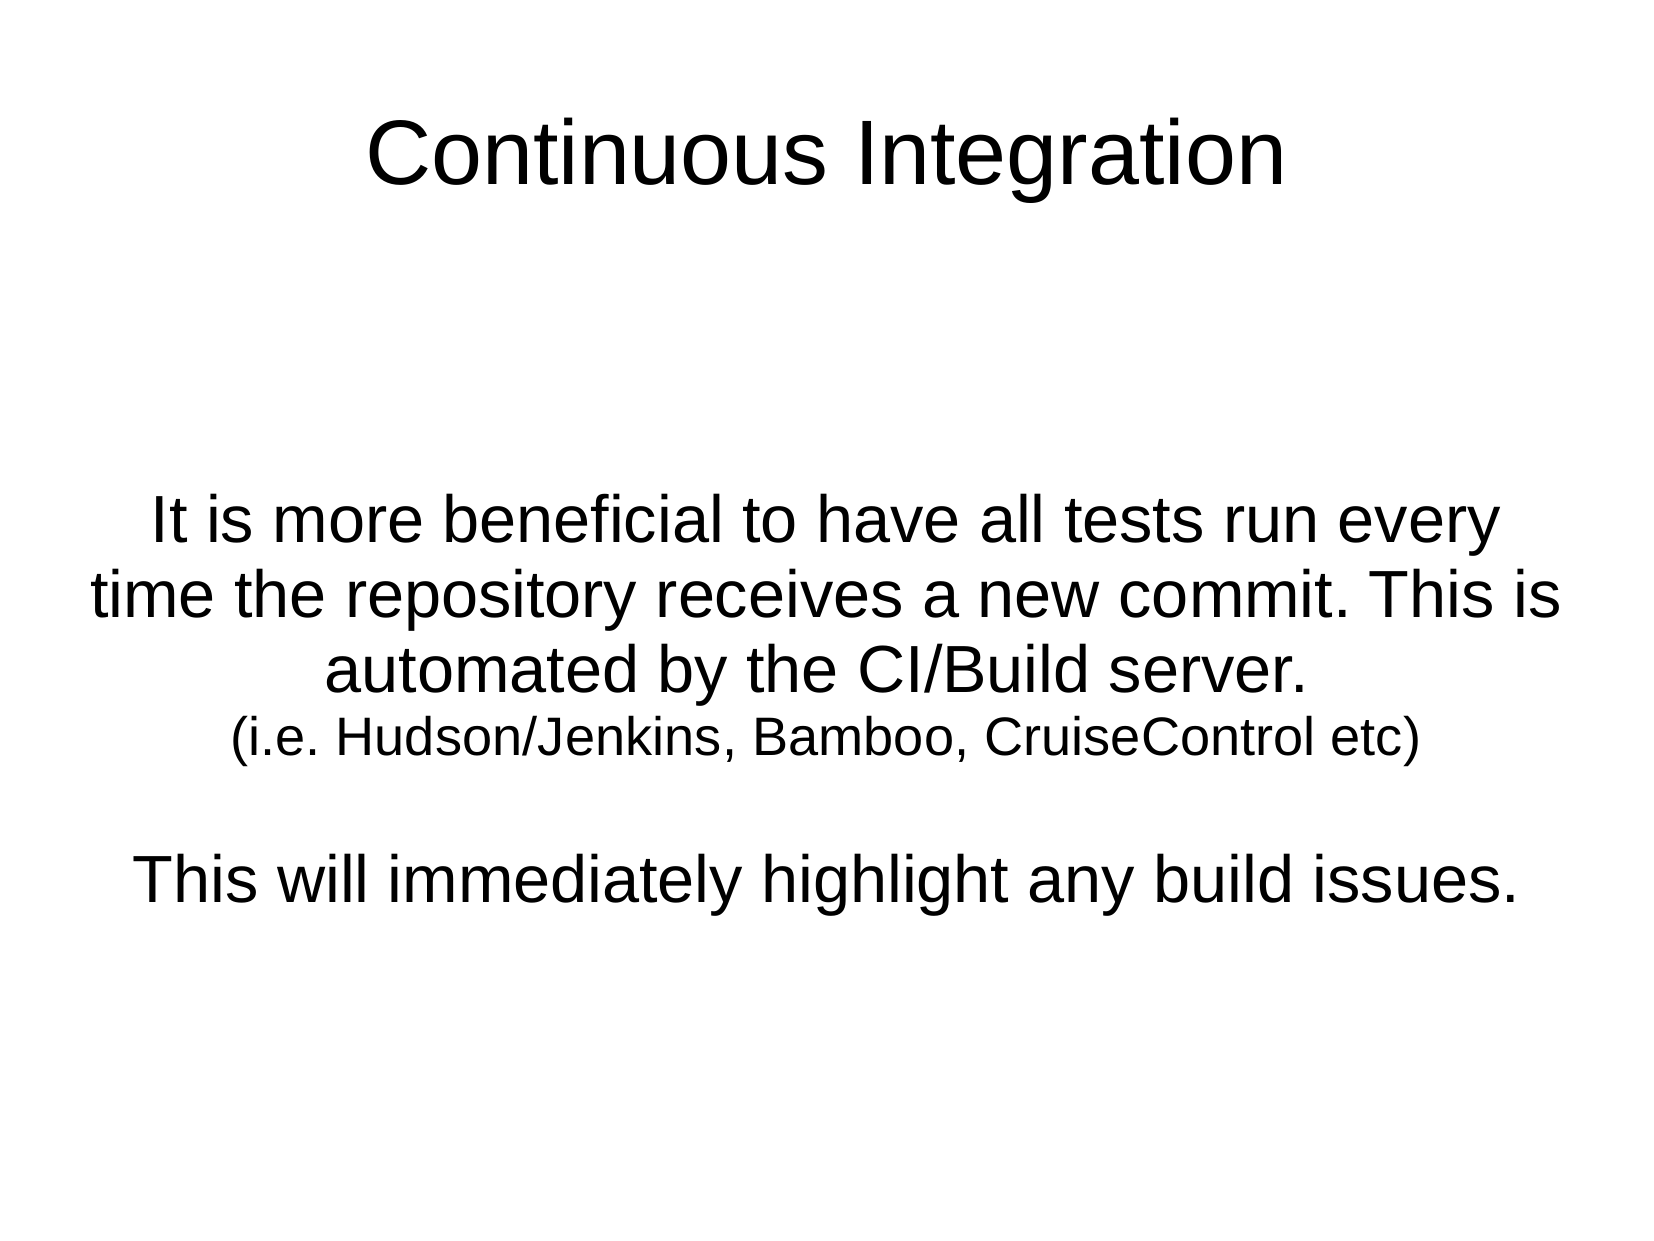

# Continuous Integration
It is more beneficial to have all tests run every time the repository receives a new commit. This is automated by the CI/Build server.
(i.e. Hudson/Jenkins, Bamboo, CruiseControl etc)
This will immediately highlight any build issues.